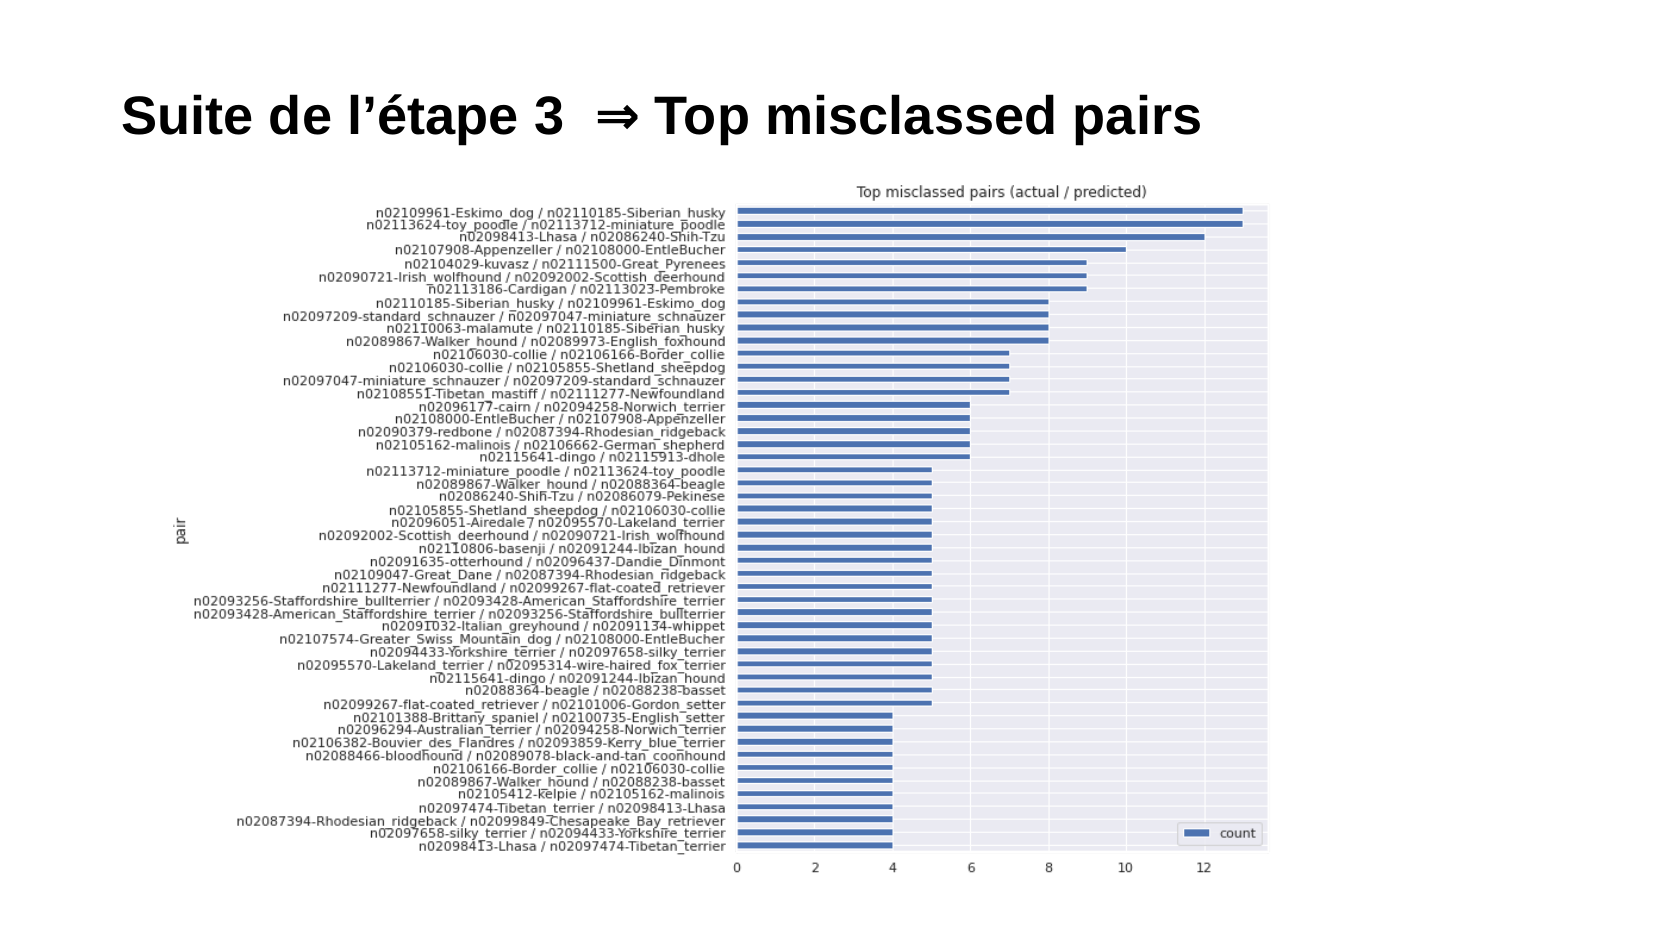

Suite de l’étape 3 ⇒ Top misclassed pairs